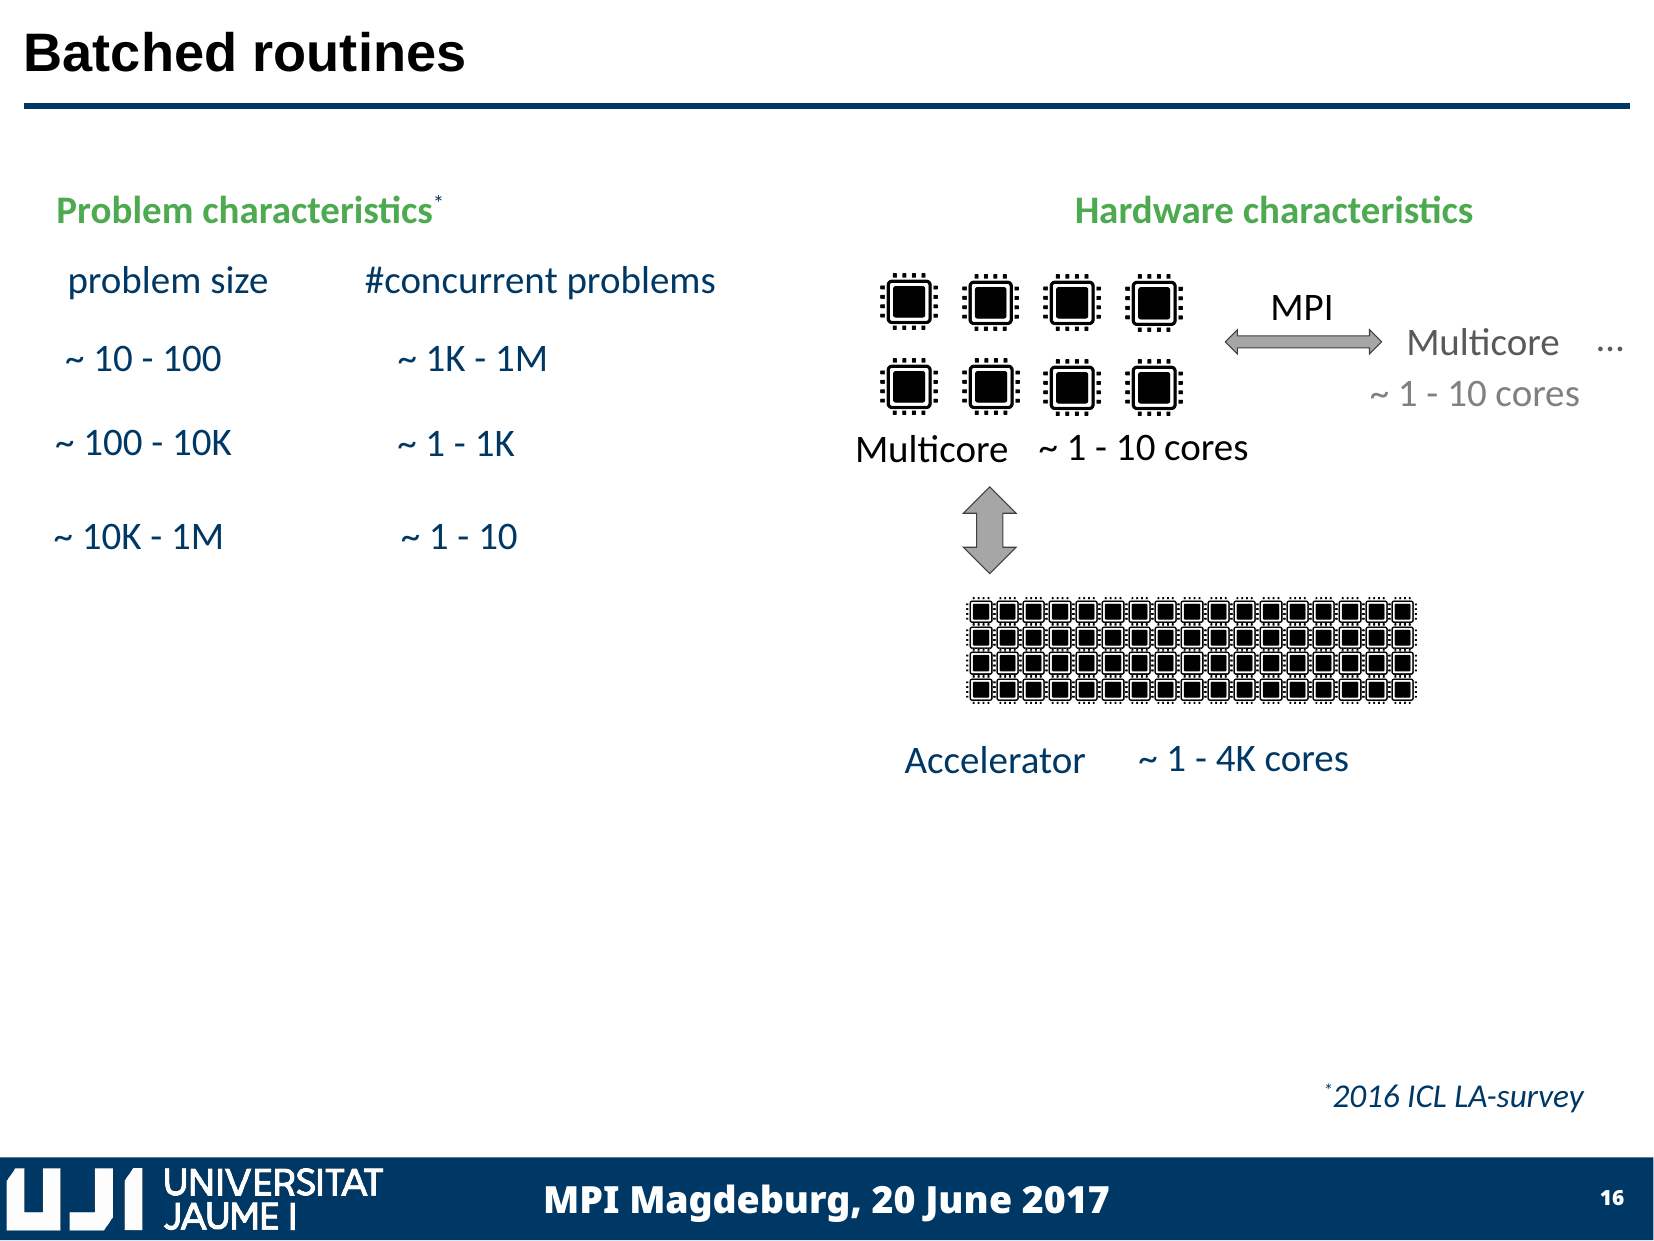

# Batched routines
Problem characteristics*
Hardware characteristics
problem size #concurrent problems
MPI
…
Multicore
~ 10 - 100
~ 1K - 1M
~ 1 - 10 cores
~ 100 - 10K
~ 1 - 1K
~ 1 - 10 cores
Multicore
~ 10K - 1M
~ 1 - 10
~ 1 - 4K cores
Accelerator
*2016 ICL LA-survey
MPI Magdeburg, 20 June 2017
16